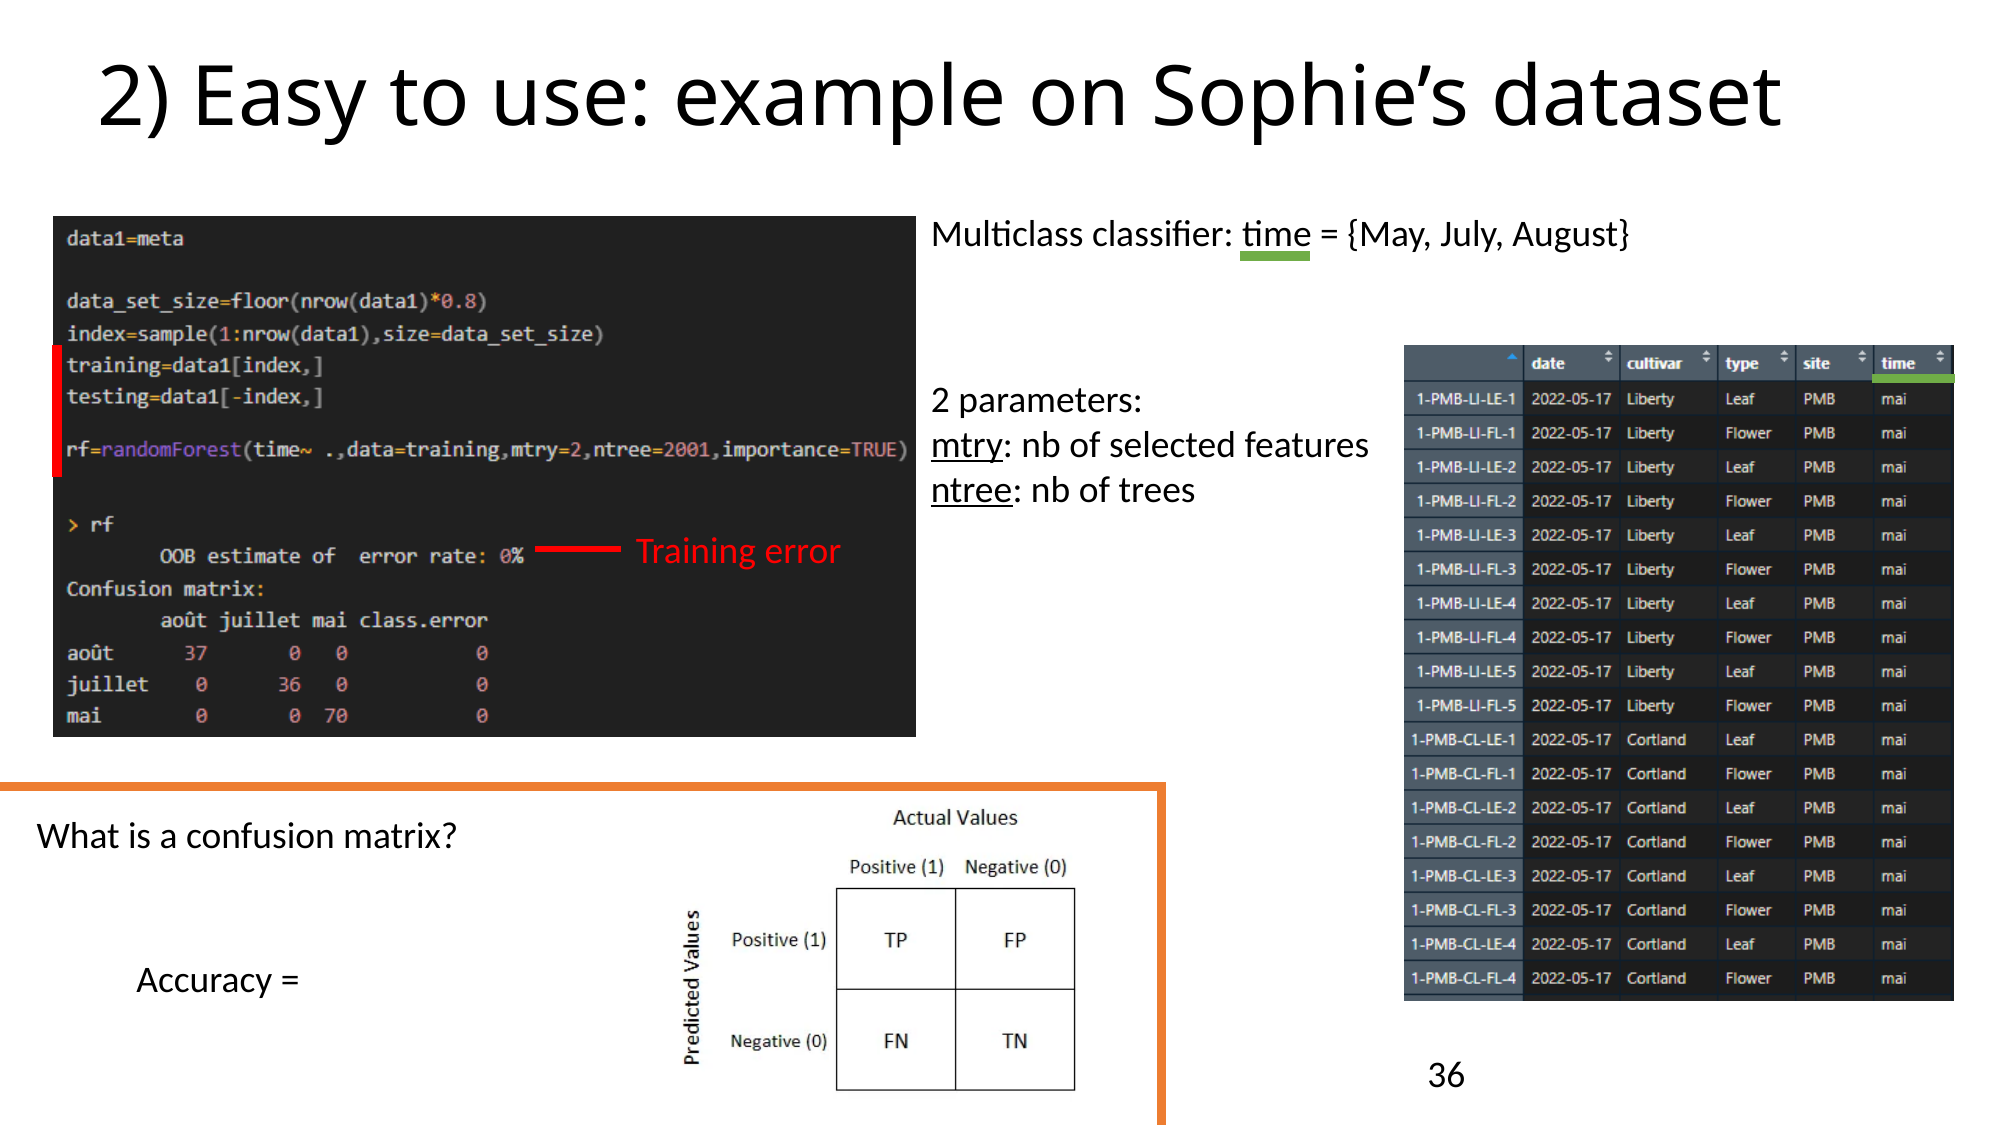

2) Easy to use: example on Sophie’s dataset
Multiclass classifier: time = {May, July, August}
2 parameters:
mtry: nb of selected features
ntree: nb of trees
mtry =
“lower superior integer of d”
Training error
What is a confusion matrix?
Accuracy =
35